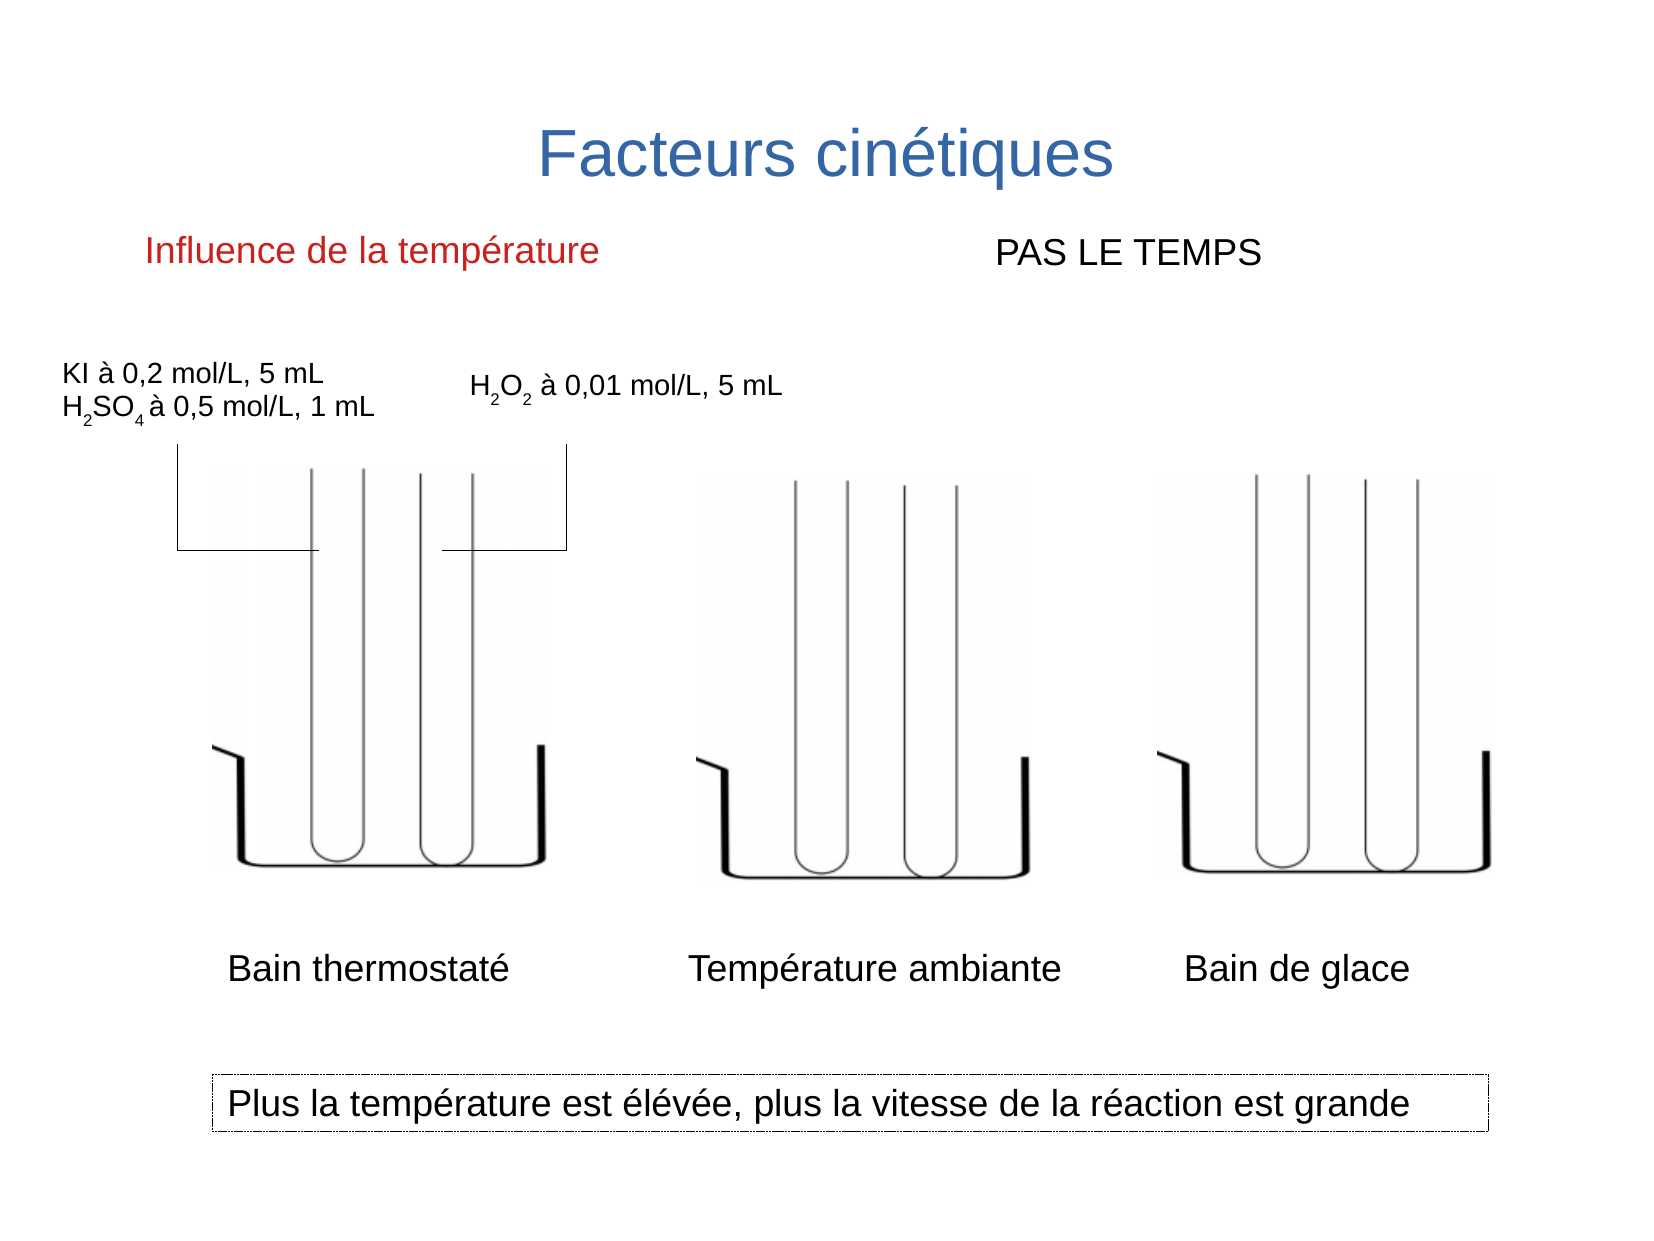

# Facteurs cinétiques
Influence de la température
PAS LE TEMPS
KI à 0,2 mol/L, 5 mL
H2SO4 à 0,5 mol/L, 1 mL
H2O2 à 0,01 mol/L, 5 mL
Bain thermostaté
Température ambiante
Bain de glace
Plus la température est élévée, plus la vitesse de la réaction est grande